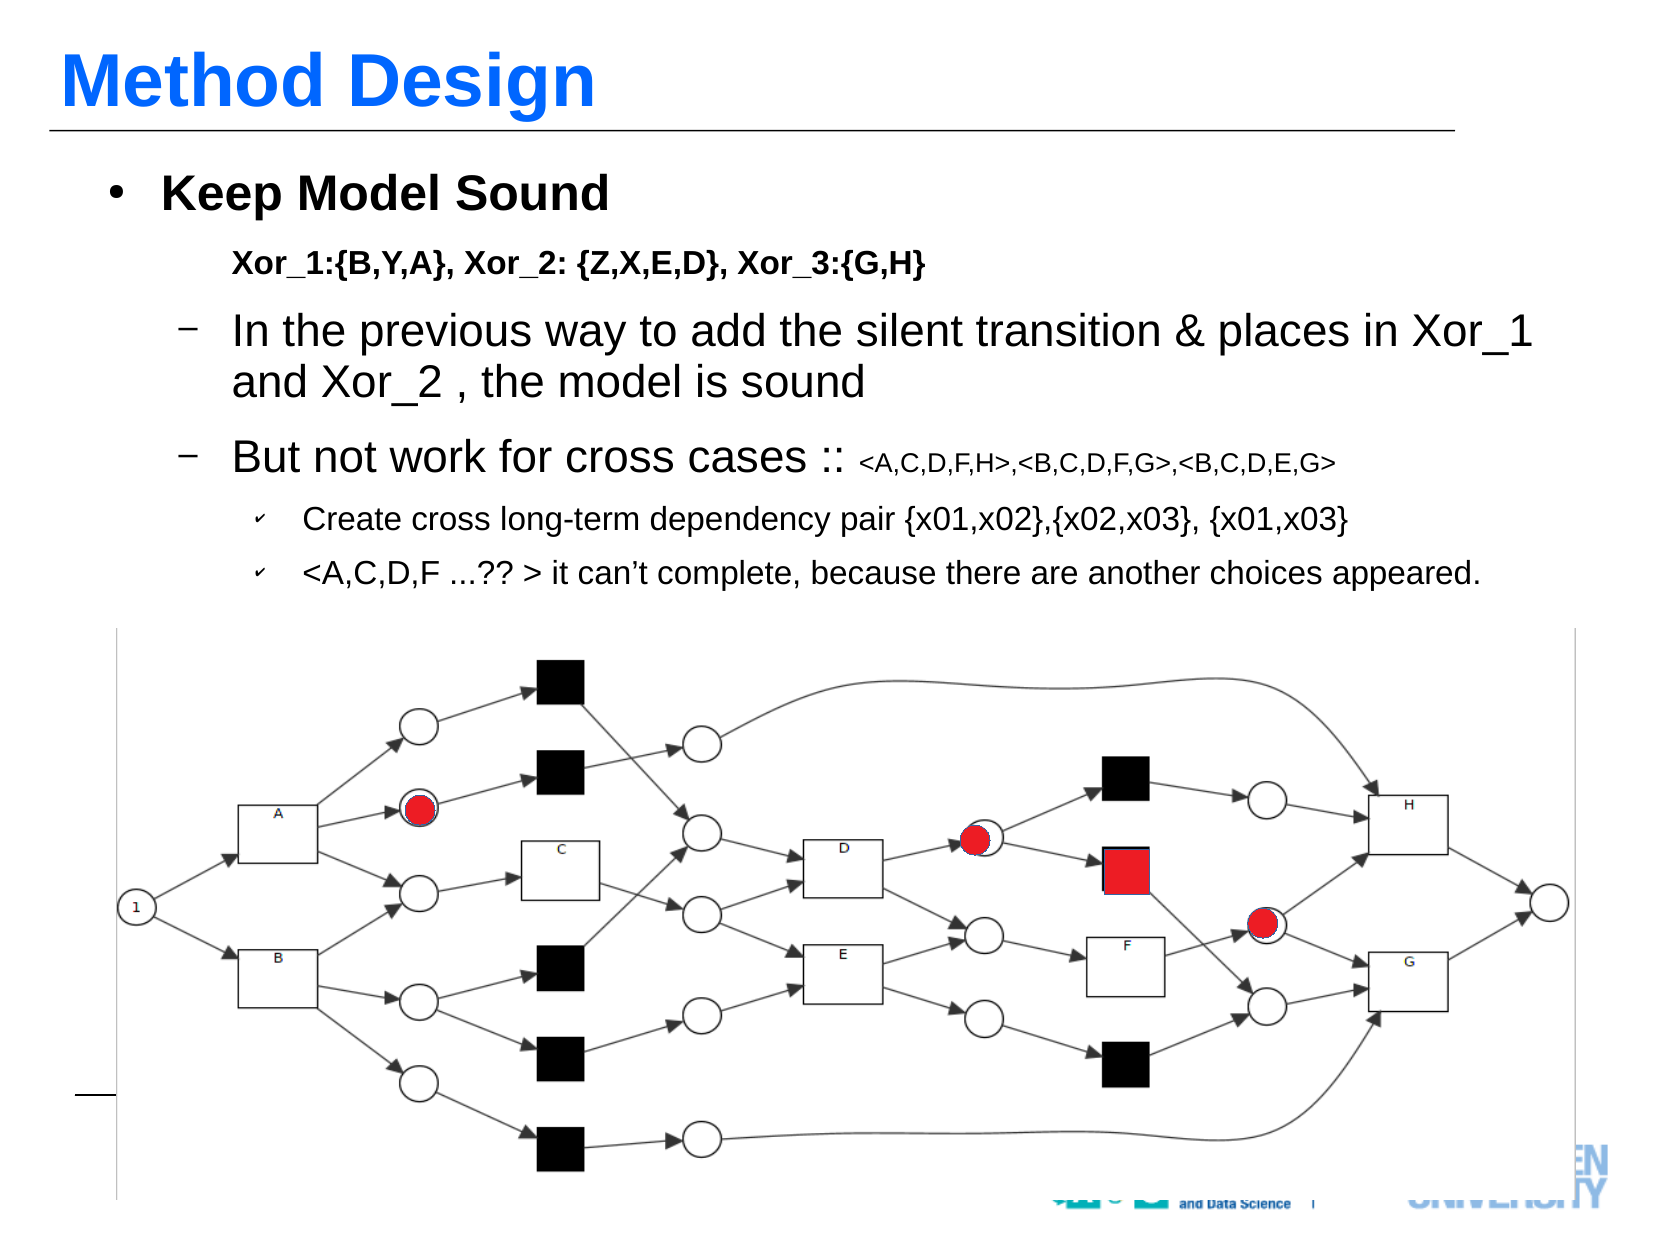

# Method Design
Keep Model Sound
Xor_1:{B,Y,A}, Xor_2: {Z,X,E,D}, Xor_3:{G,H}
In the previous way to add the silent transition & places in Xor_1 and Xor_2 , the model is sound
But not work for cross cases :: <A,C,D,F,H>,<B,C,D,F,G>,<B,C,D,E,G>
Create cross long-term dependency pair {x01,x02},{x02,x03}, {x01,x03}
<A,C,D,F ...?? > it can’t complete, because there are another choices appeared.